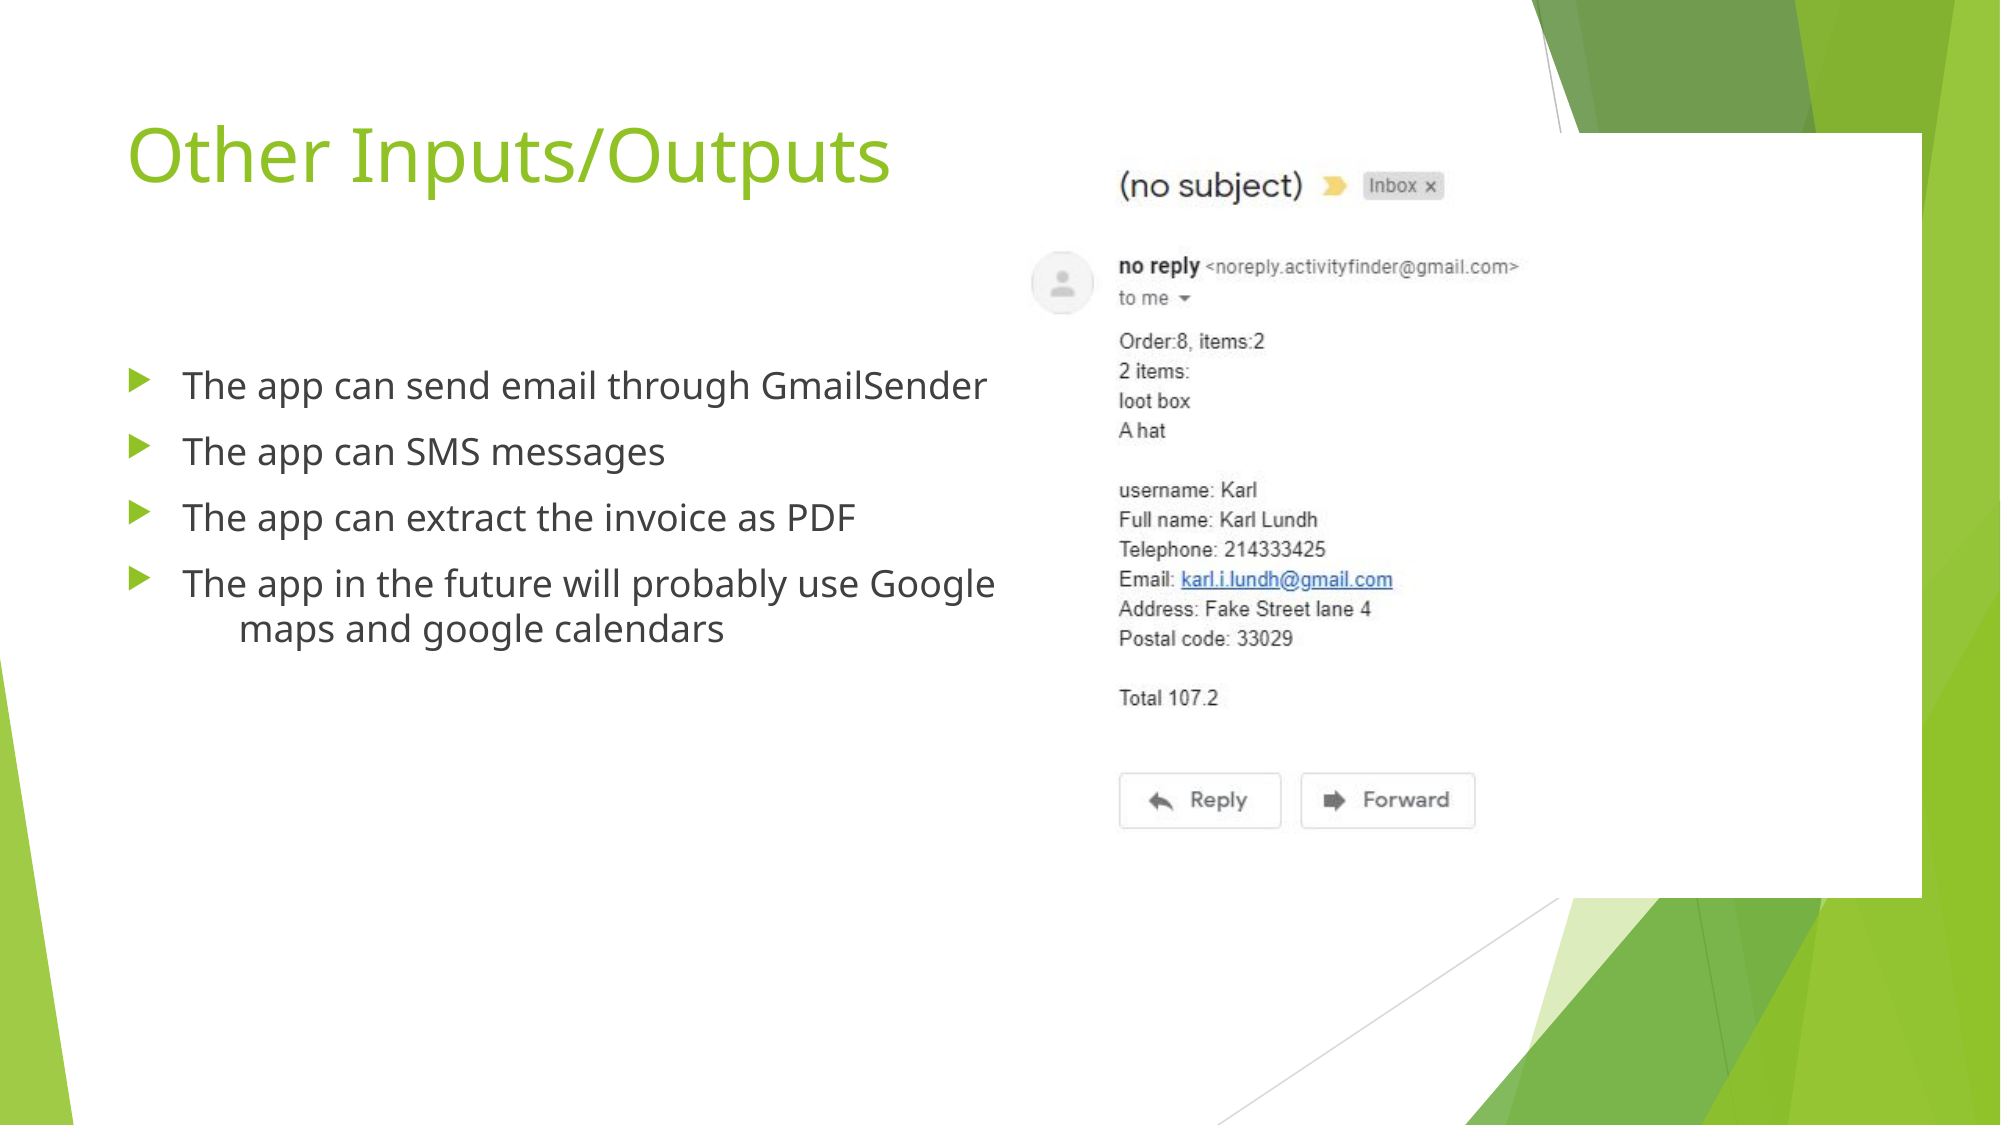

# Other Inputs/Outputs
The app can send email through GmailSender
The app can SMS messages
The app can extract the invoice as PDF
The app in the future will probably use Google maps and google calendars